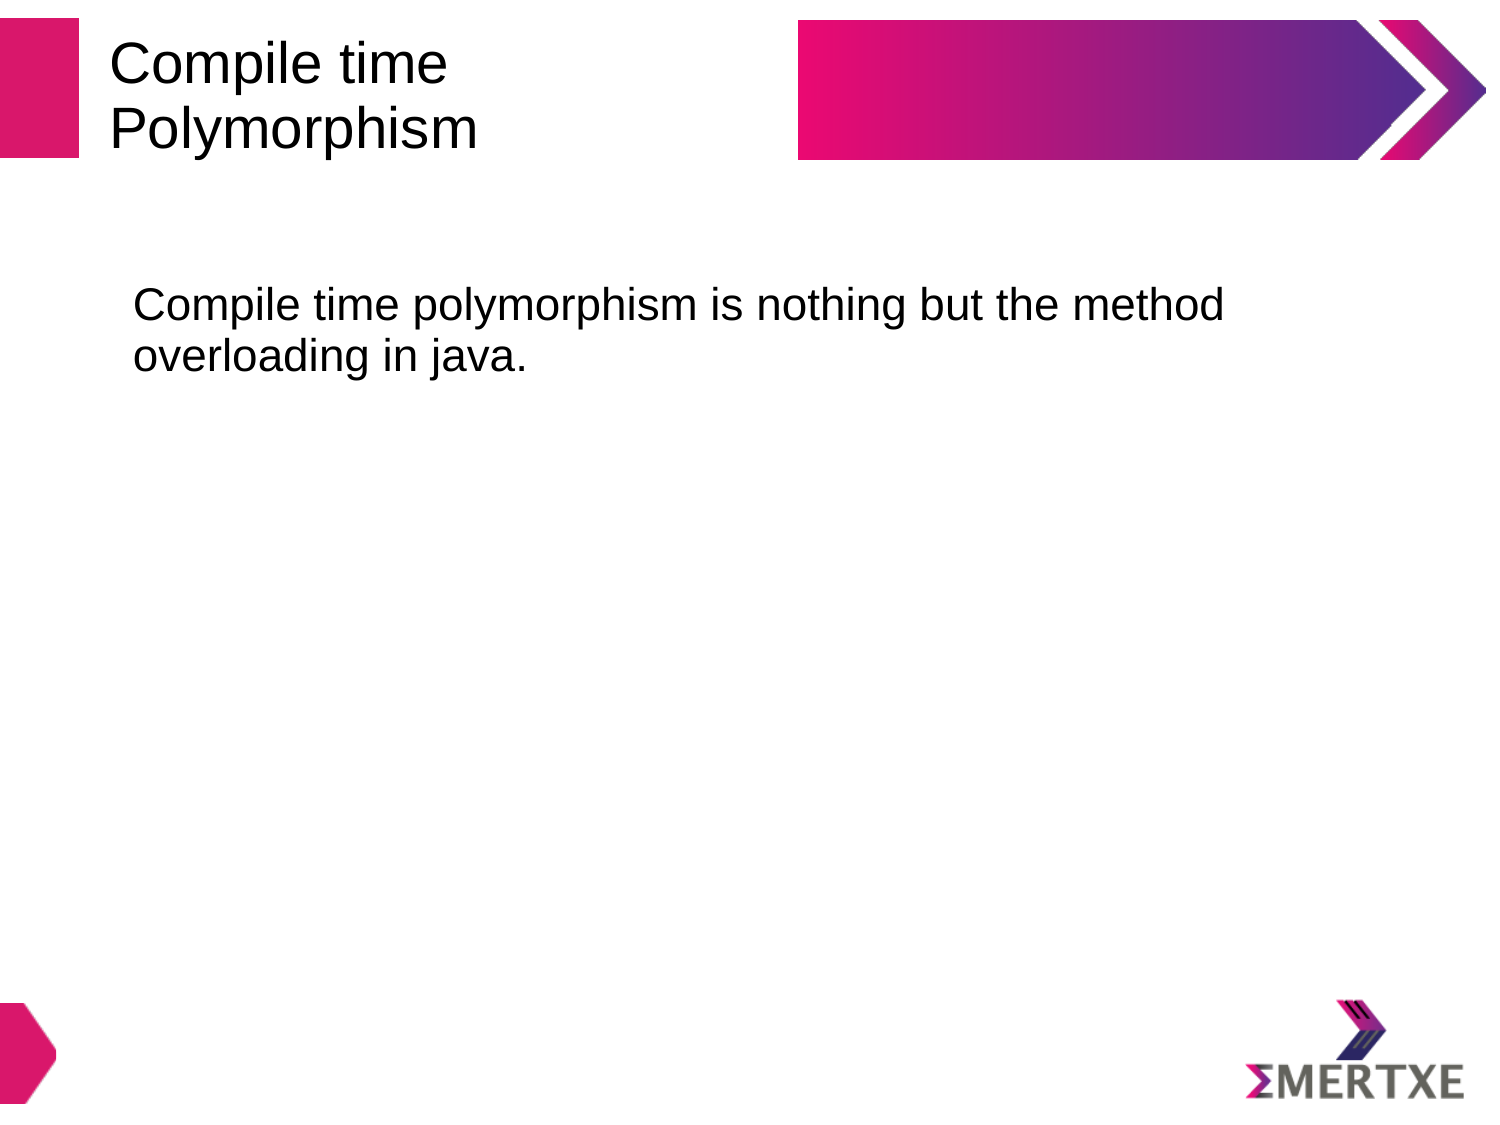

Compile time Polymorphism
Compile time polymorphism is nothing but the method overloading in java.